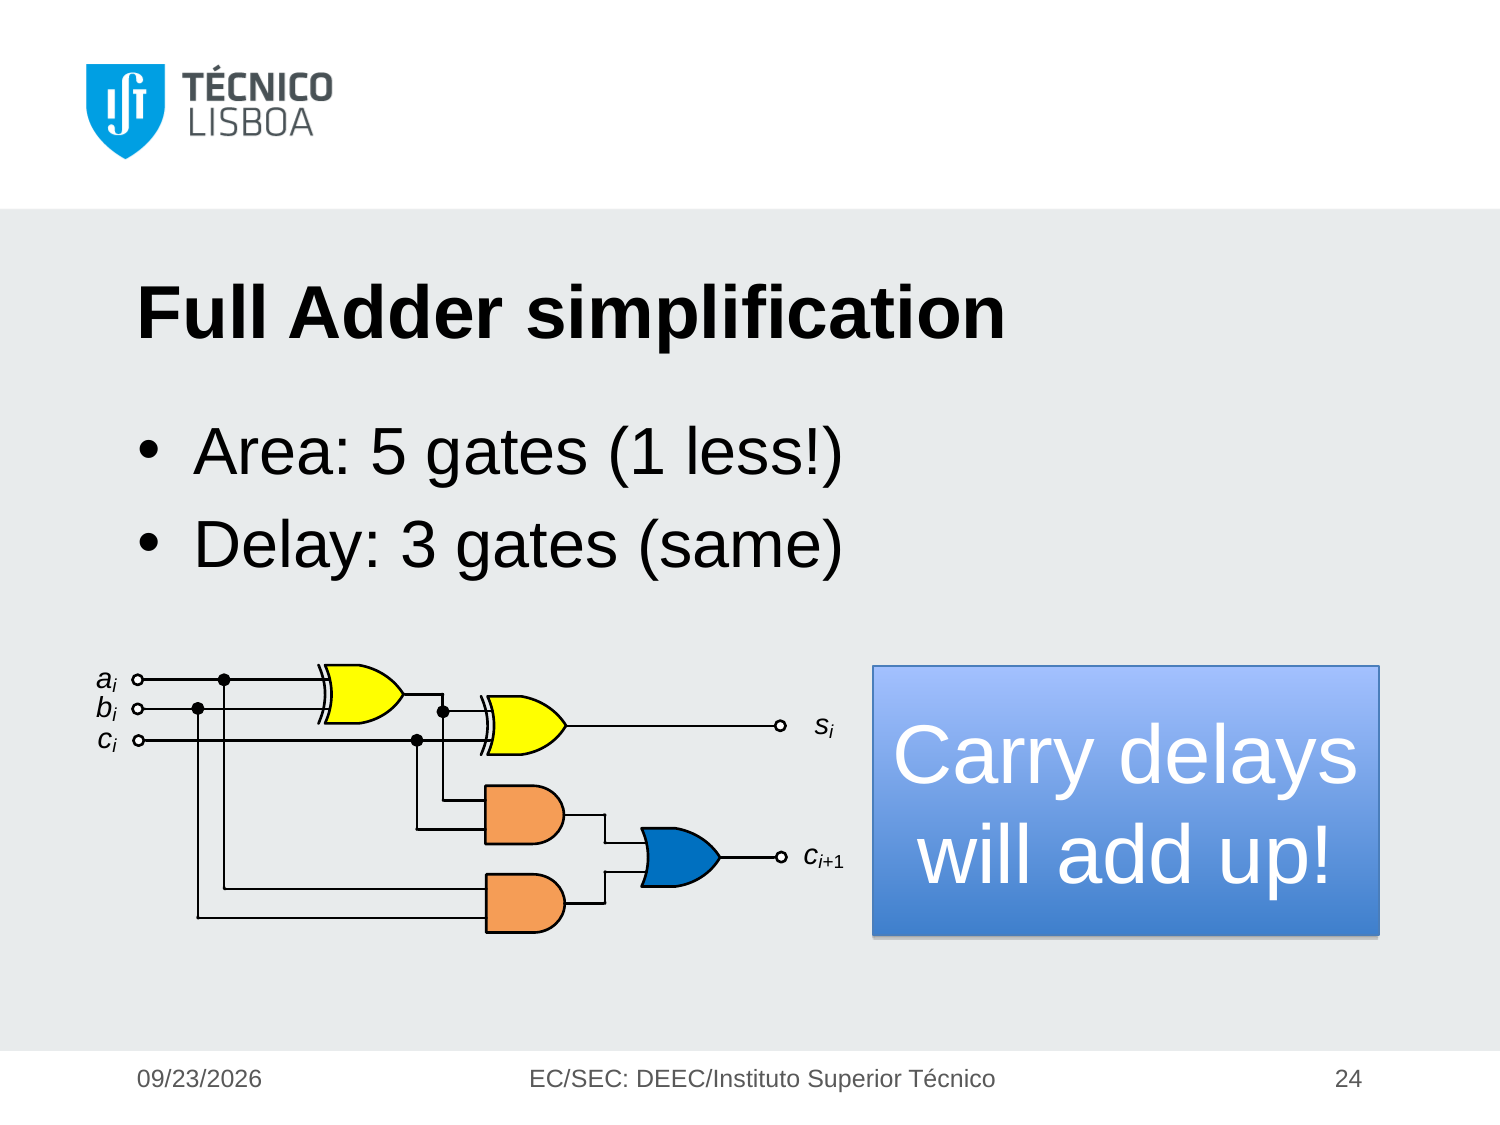

# Full Adder simplification
Area: 5 gates (1 less!)
Delay: 3 gates (same)
Carry delays will add up!
EC/SEC: DEEC/Instituto Superior Técnico